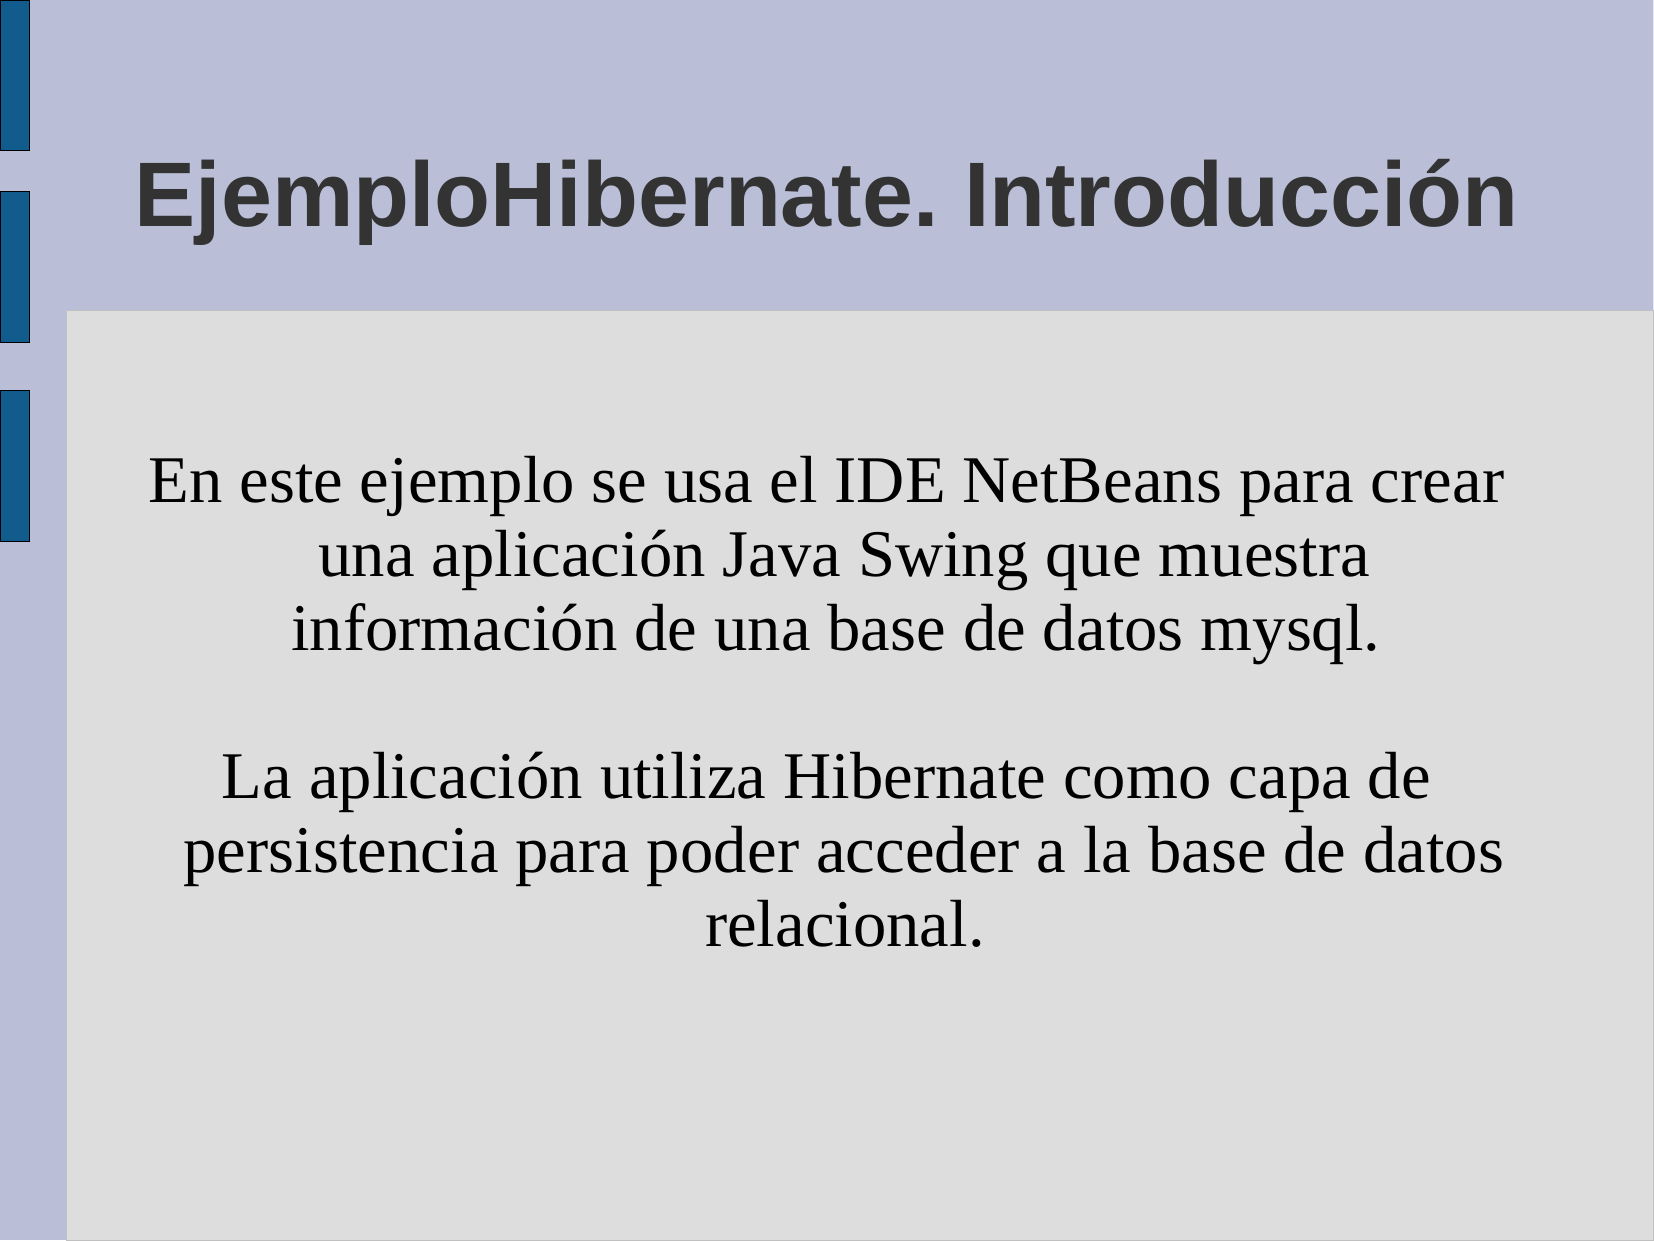

# EjemploHibernate. Introducción
En este ejemplo se usa el IDE NetBeans para crear una aplicación Java Swing que muestra información de una base de datos mysql.
La aplicación utiliza Hibernate como capa de persistencia para poder acceder a la base de datos relacional.